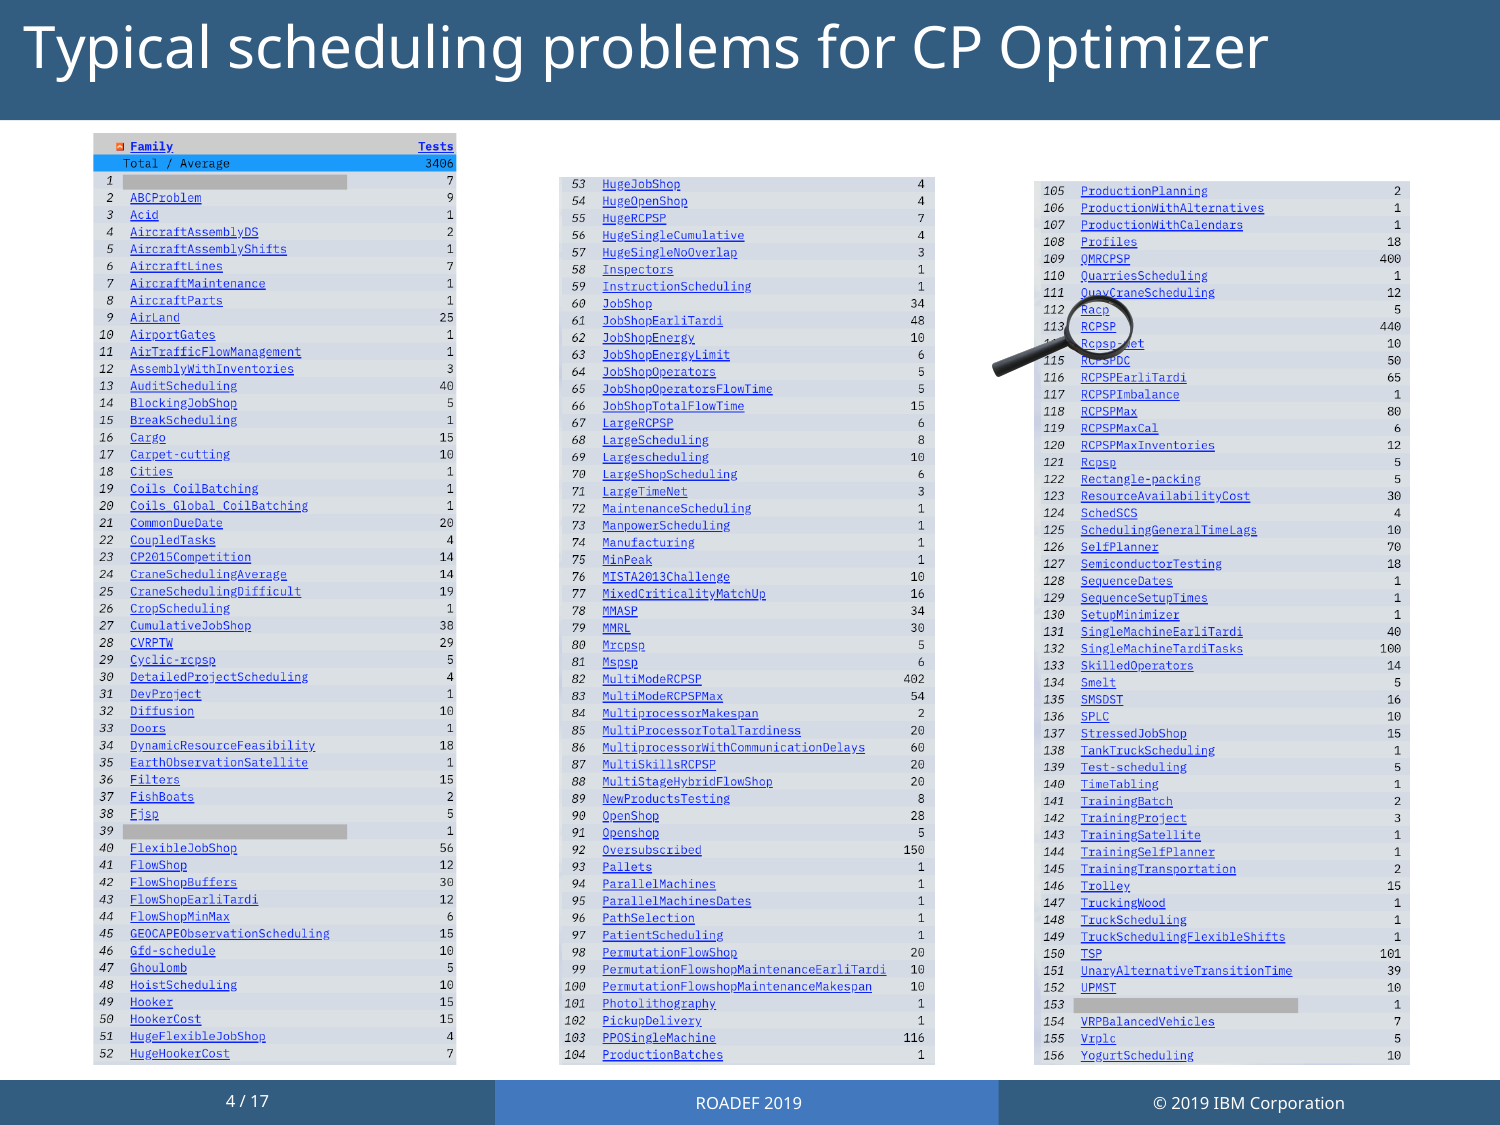

# Typical scheduling problems for CP Optimizer